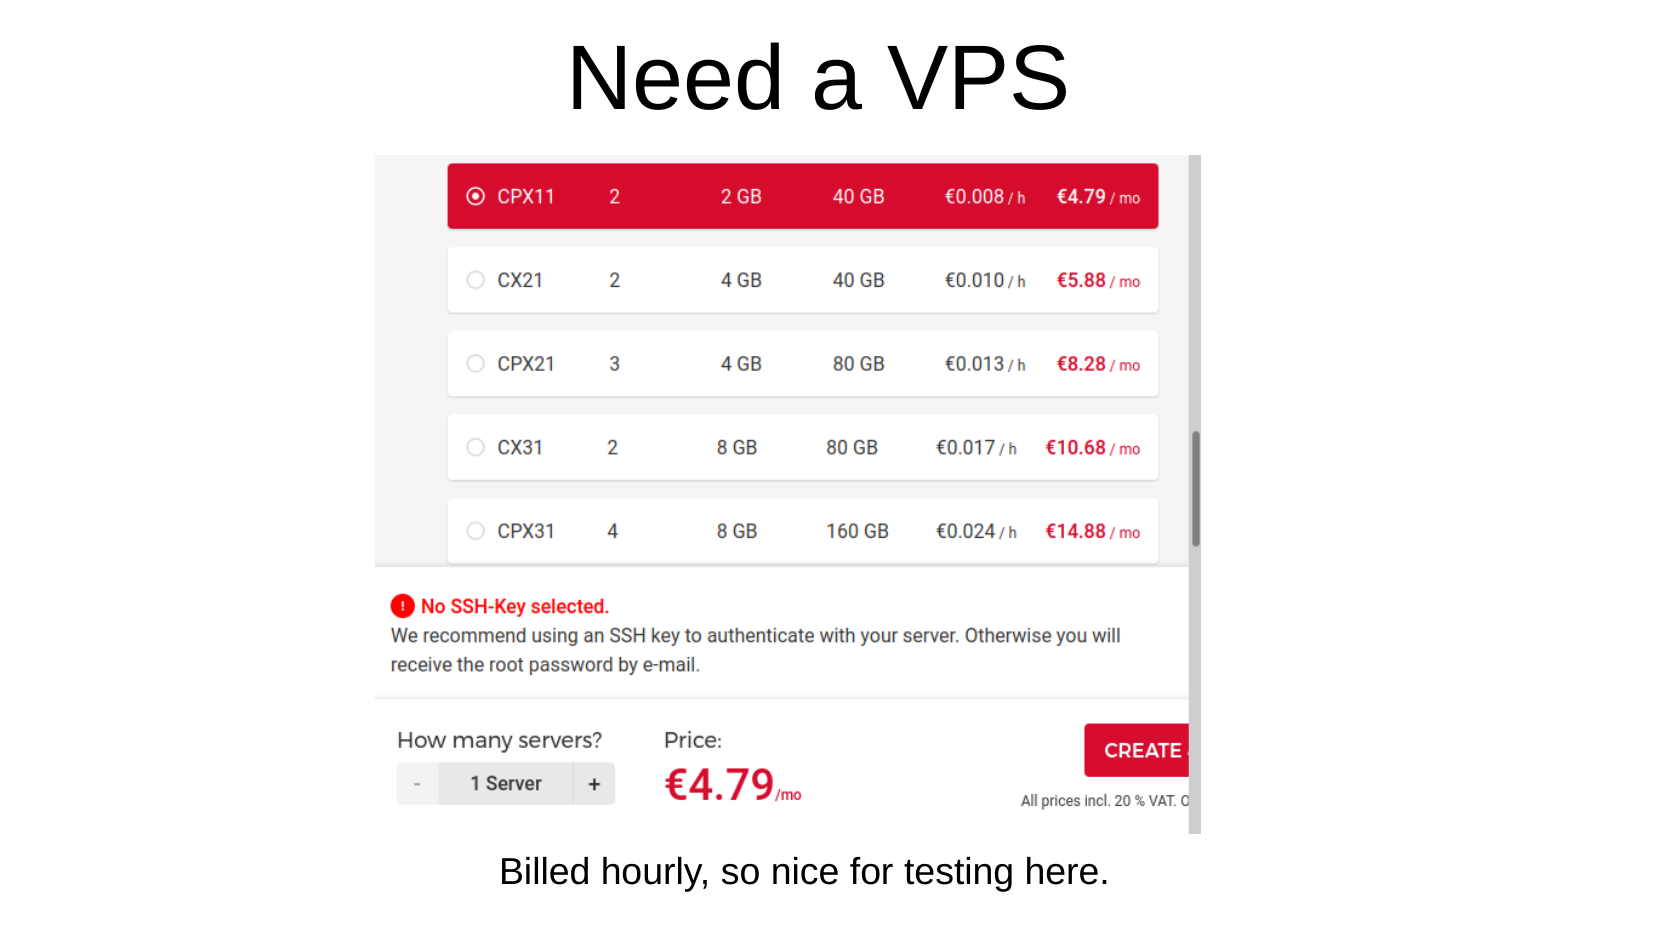

# Need a VPS
Billed hourly, so nice for testing here.